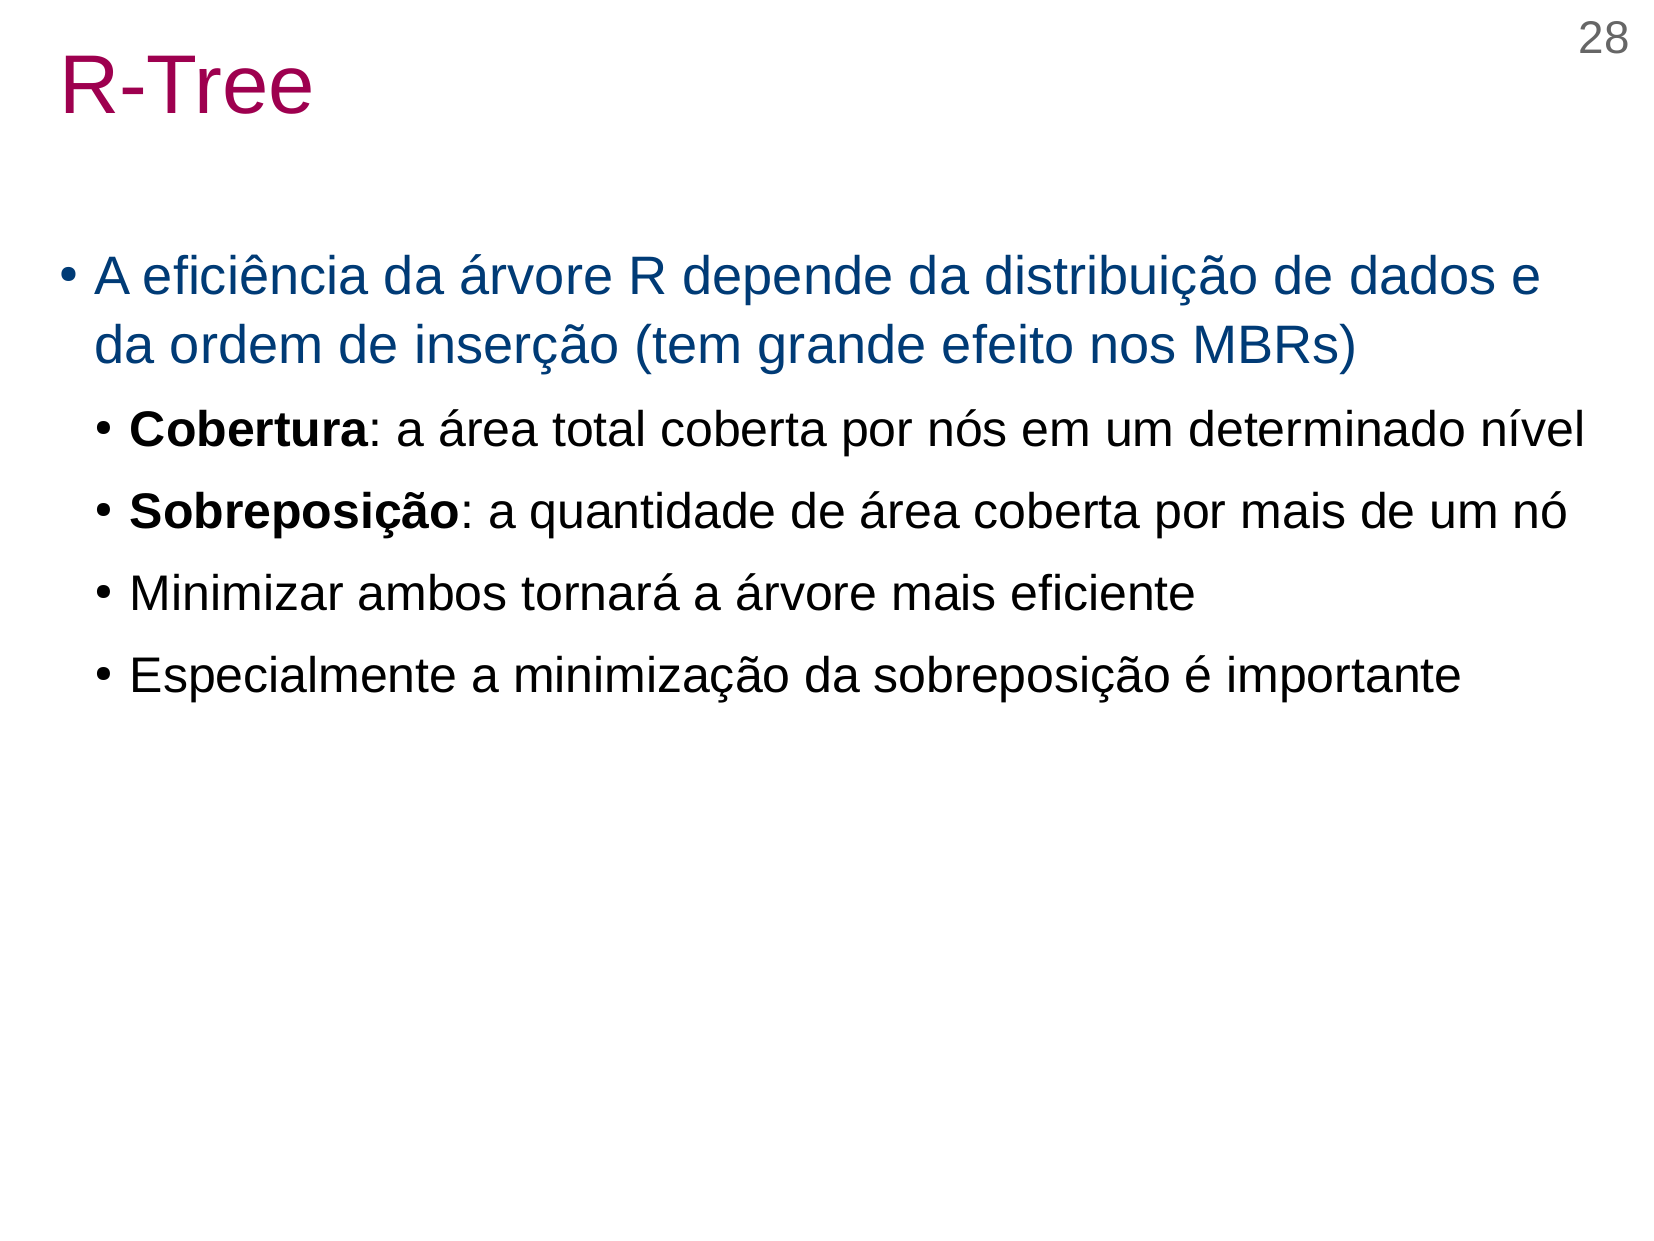

28
# R-Tree
A eficiência da árvore R depende da distribuição de dados e da ordem de inserção (tem grande efeito nos MBRs)
Cobertura: a área total coberta por nós em um determinado nível
Sobreposição: a quantidade de área coberta por mais de um nó
Minimizar ambos tornará a árvore mais eficiente
Especialmente a minimização da sobreposição é importante